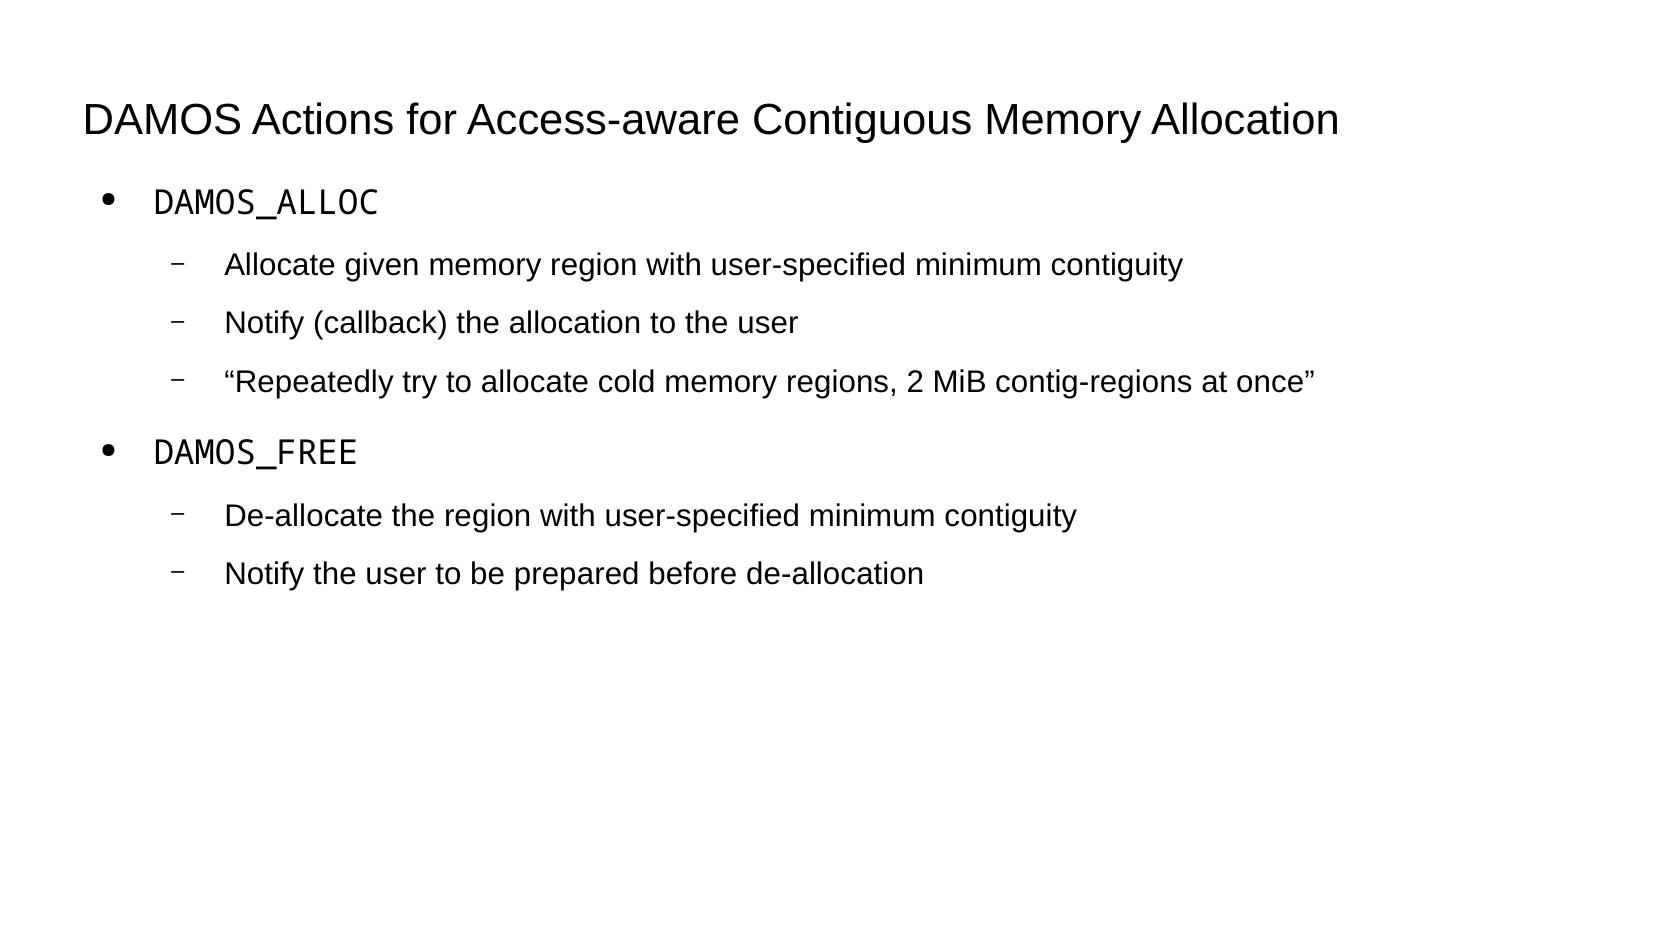

# DAMOS Actions for Access-aware Contiguous Memory Allocation
DAMOS_ALLOC
Allocate given memory region with user-specified minimum contiguity
Notify (callback) the allocation to the user
“Repeatedly try to allocate cold memory regions, 2 MiB contig-regions at once”
DAMOS_FREE
De-allocate the region with user-specified minimum contiguity
Notify the user to be prepared before de-allocation